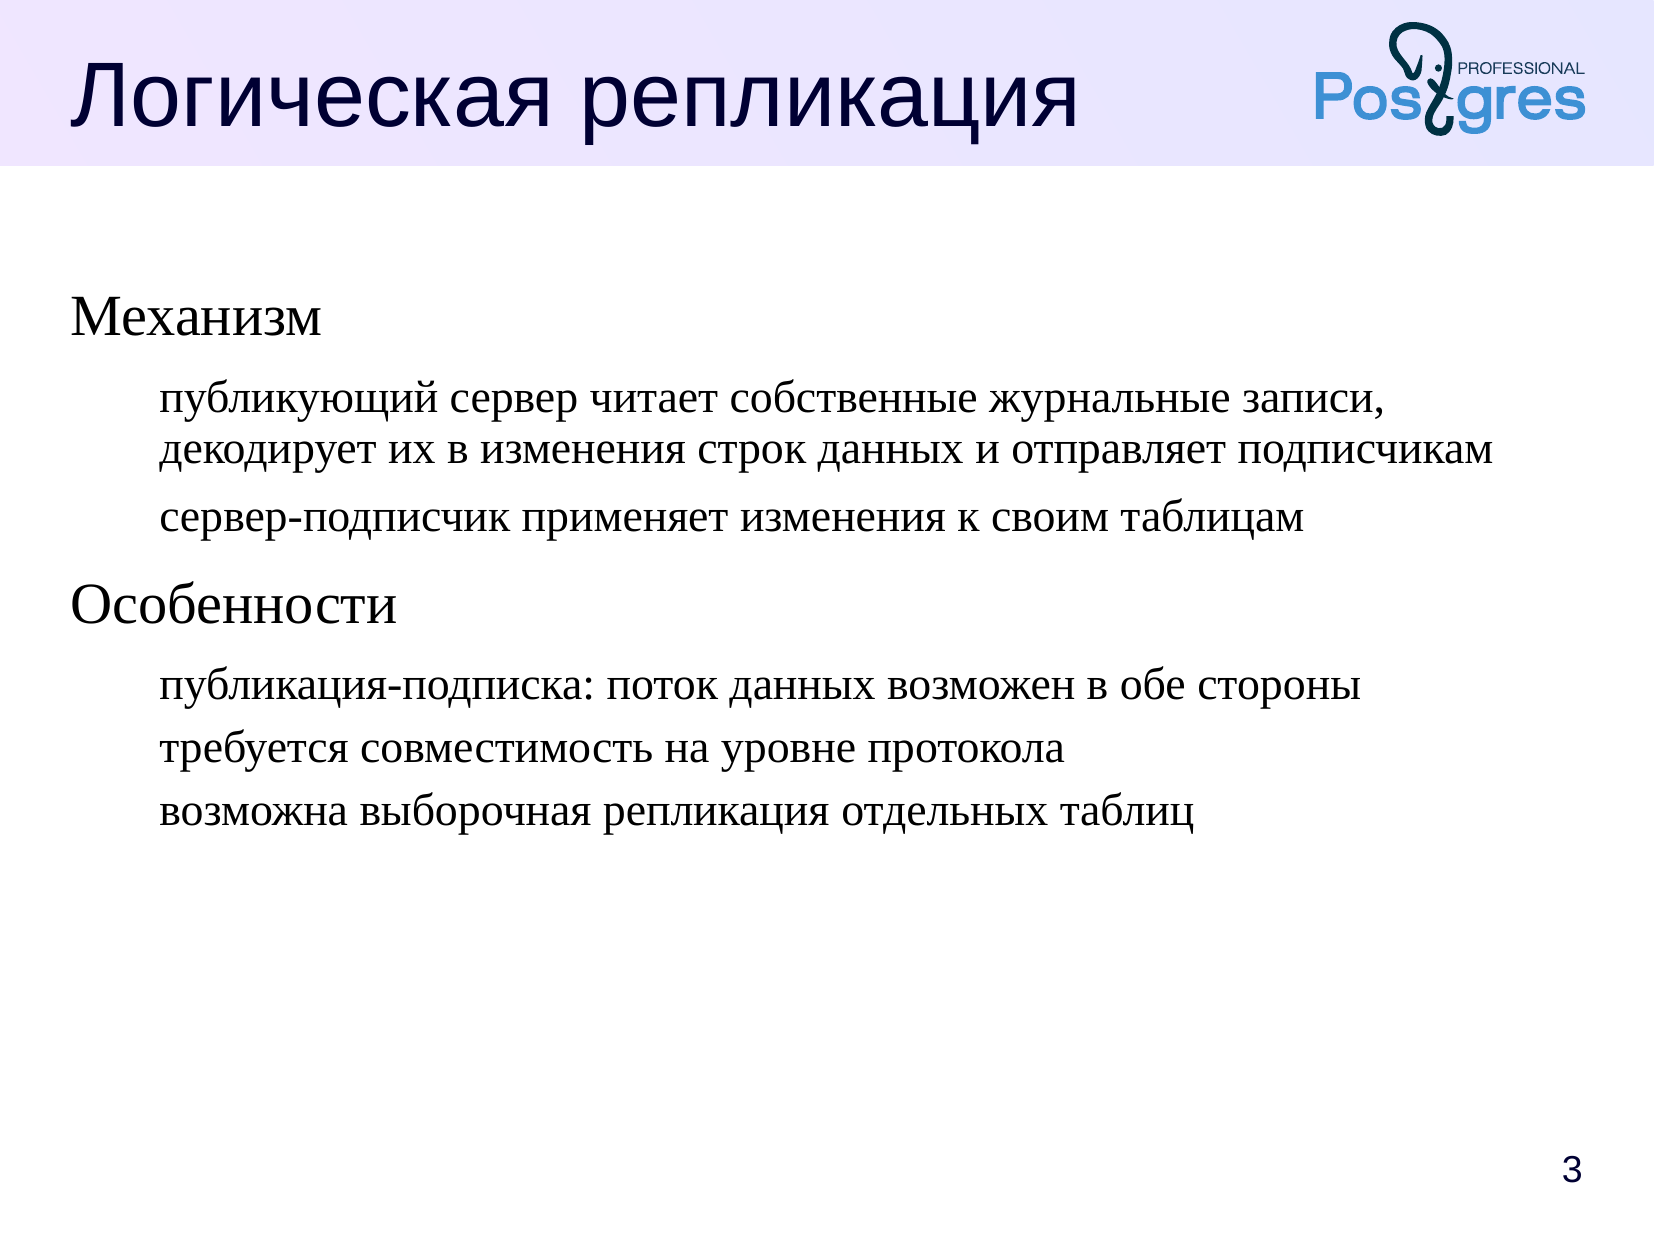

# Логическая репликация
Механизм
публикующий сервер читает собственные журнальные записи, декодирует их в изменения строк данных и отправляет подписчикам
сервер-подписчик применяет изменения к своим таблицам
Особенности
публикация-подписка: поток данных возможен в обе стороны
требуется совместимость на уровне протокола
возможна выборочная репликация отдельных таблиц